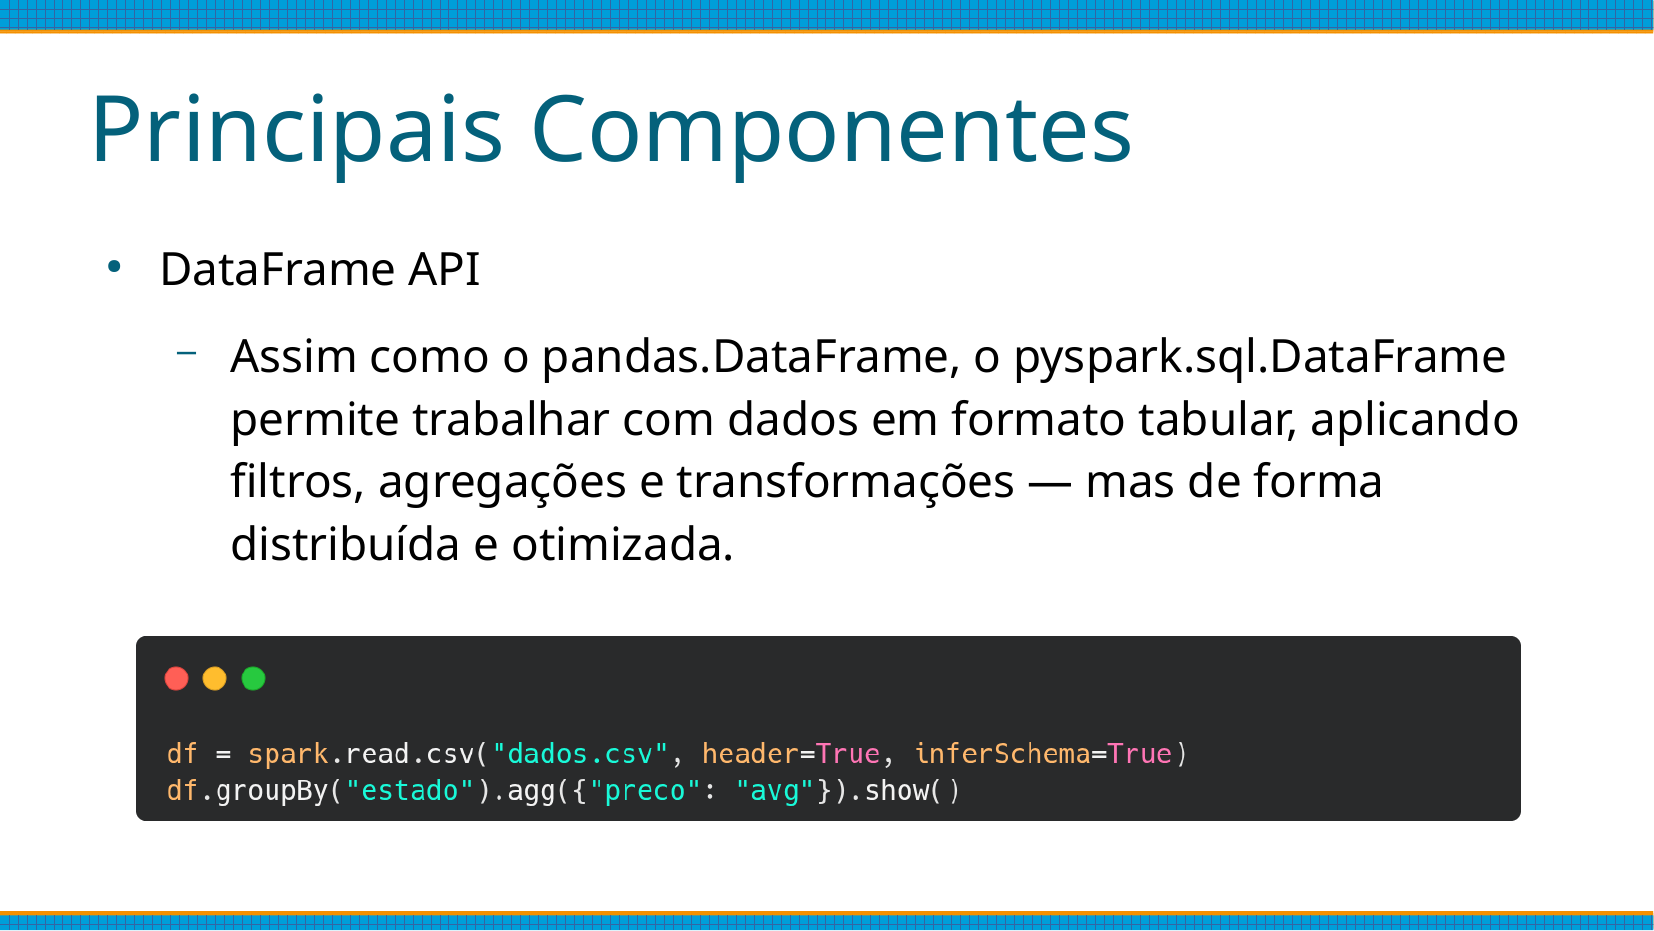

# Principais Componentes
DataFrame API
Assim como o pandas.DataFrame, o pyspark.sql.DataFrame permite trabalhar com dados em formato tabular, aplicando filtros, agregações e transformações — mas de forma distribuída e otimizada.